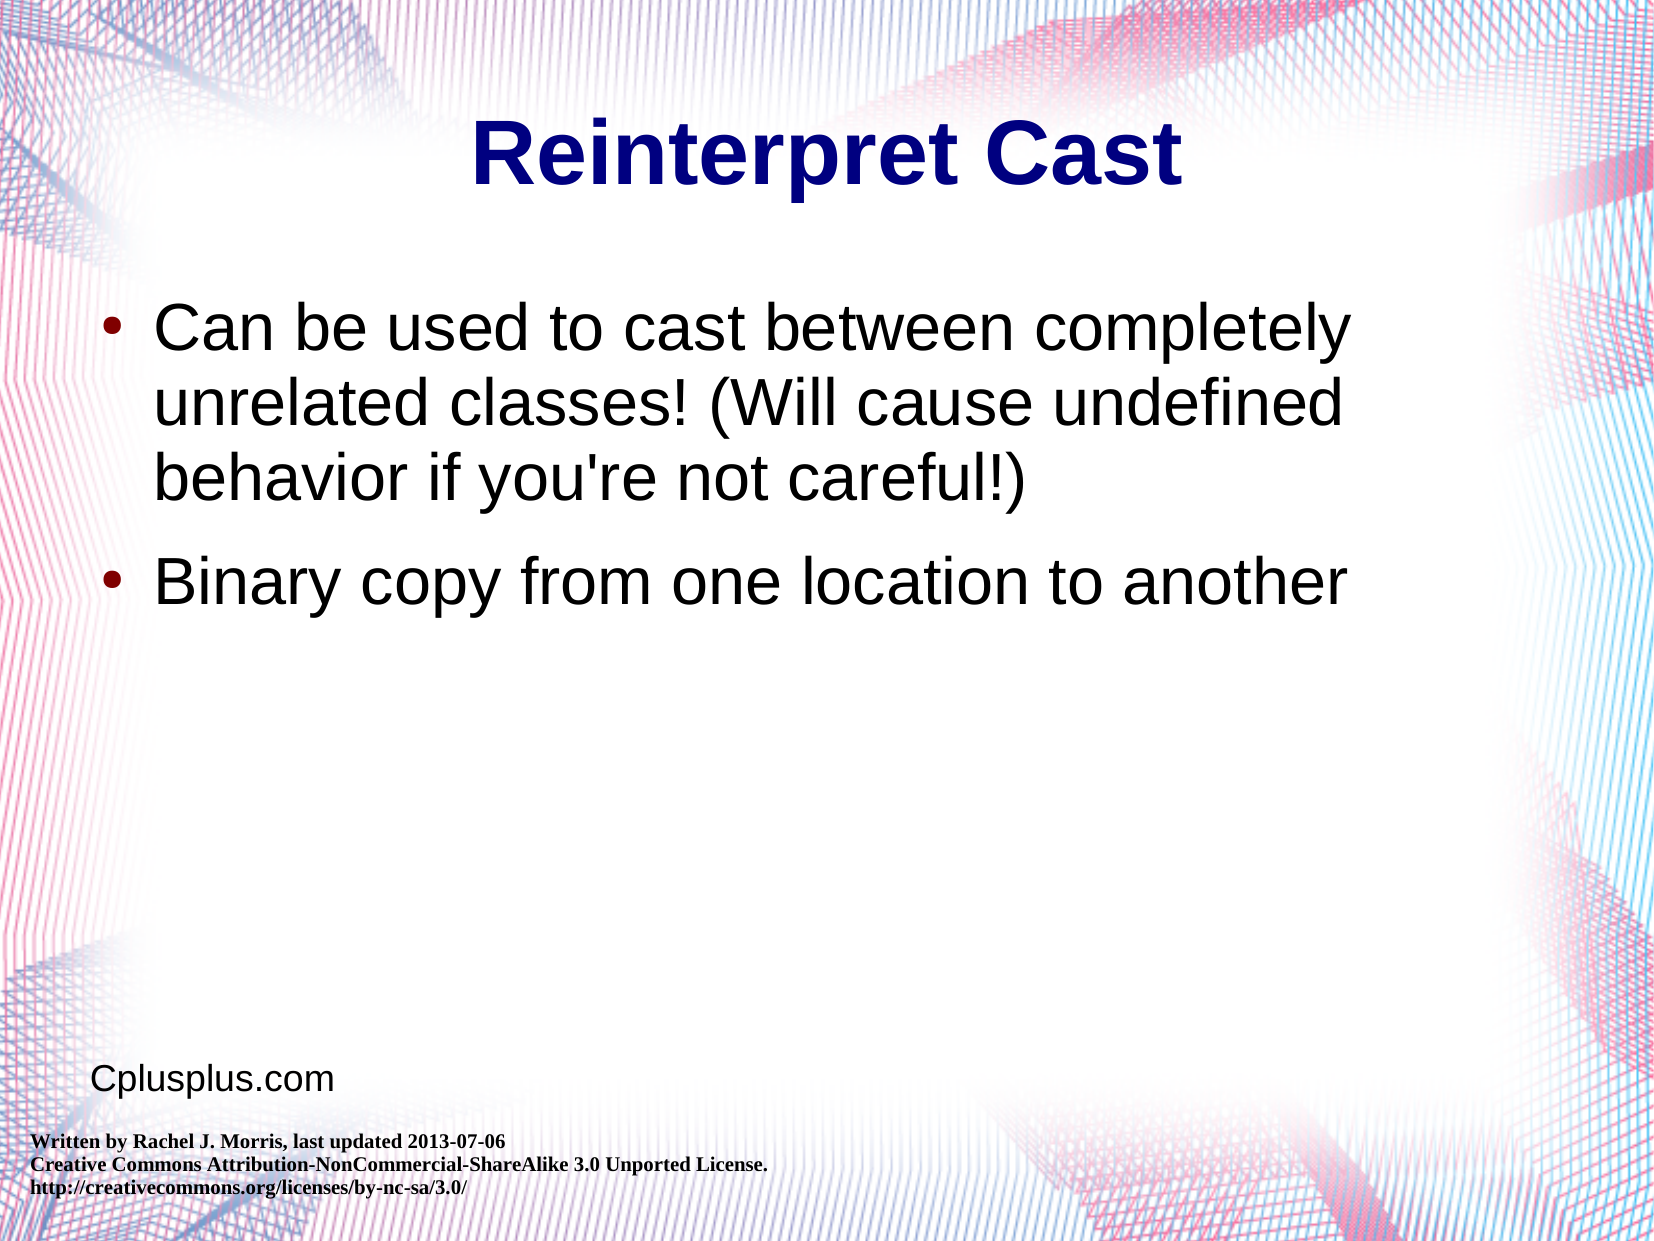

# Reinterpret Cast
Can be used to cast between completely unrelated classes! (Will cause undefined behavior if you're not careful!)
Binary copy from one location to another
Cplusplus.com